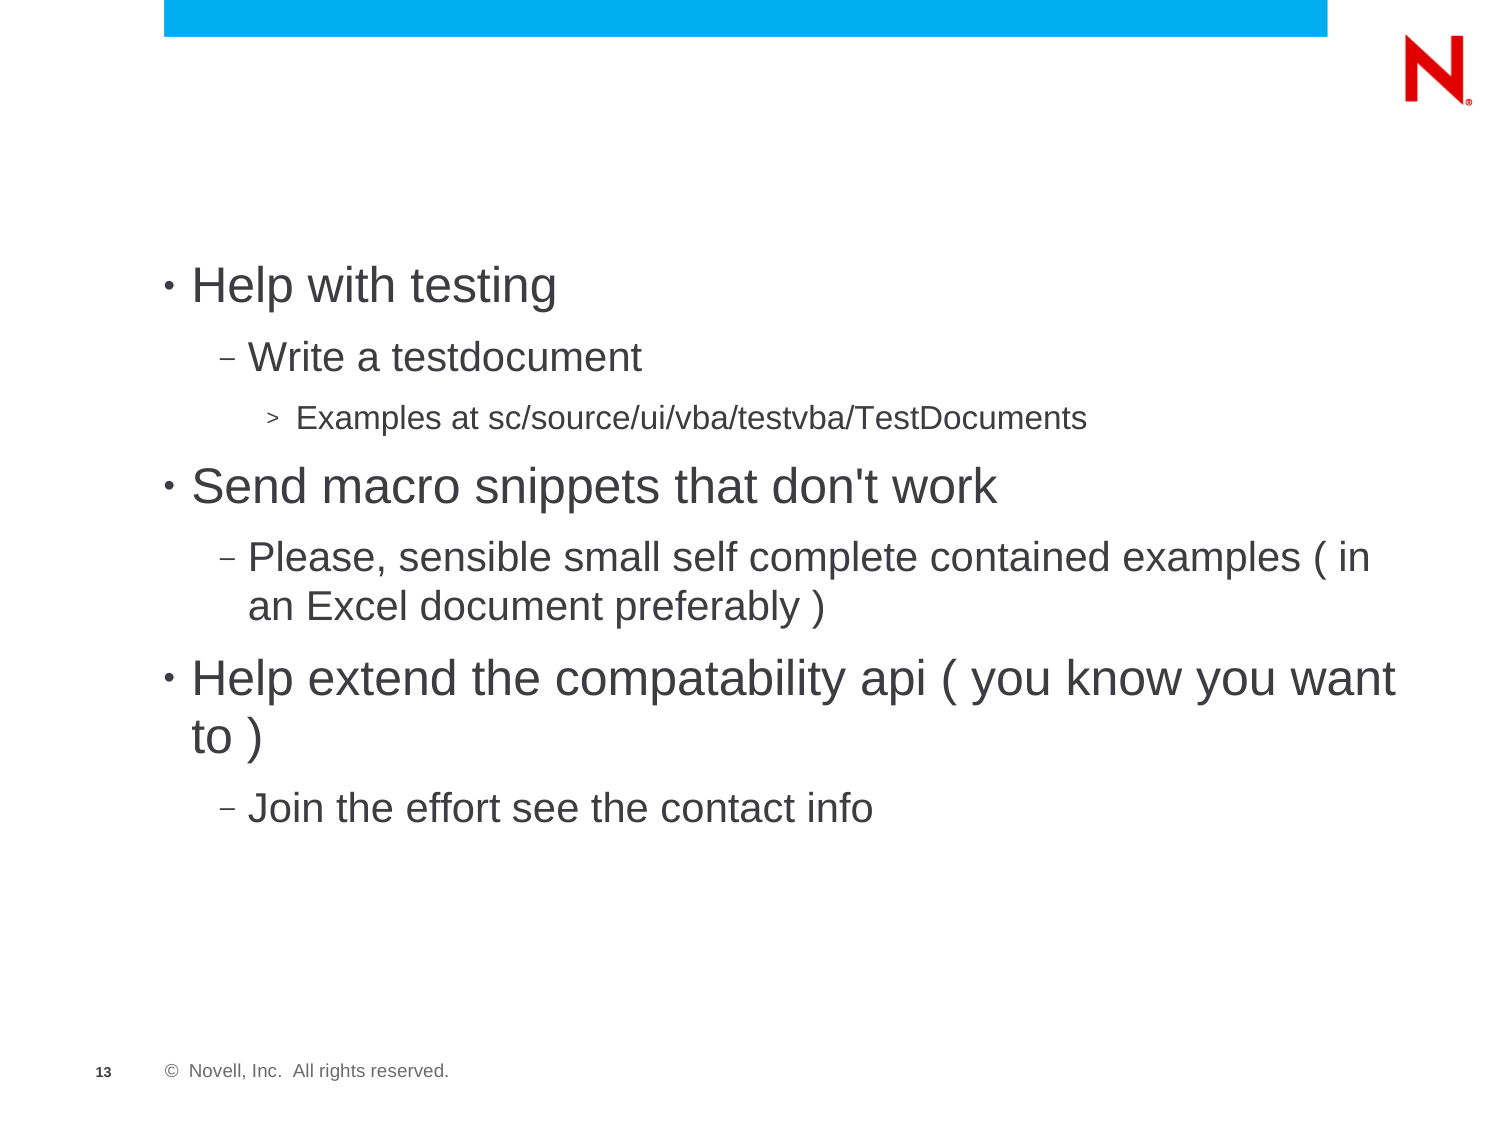

#
Help with testing
Write a testdocument
Examples at sc/source/ui/vba/testvba/TestDocuments
Send macro snippets that don't work
Please, sensible small self complete contained examples ( in an Excel document preferably )
Help extend the compatability api ( you know you want to )
Join the effort see the contact info